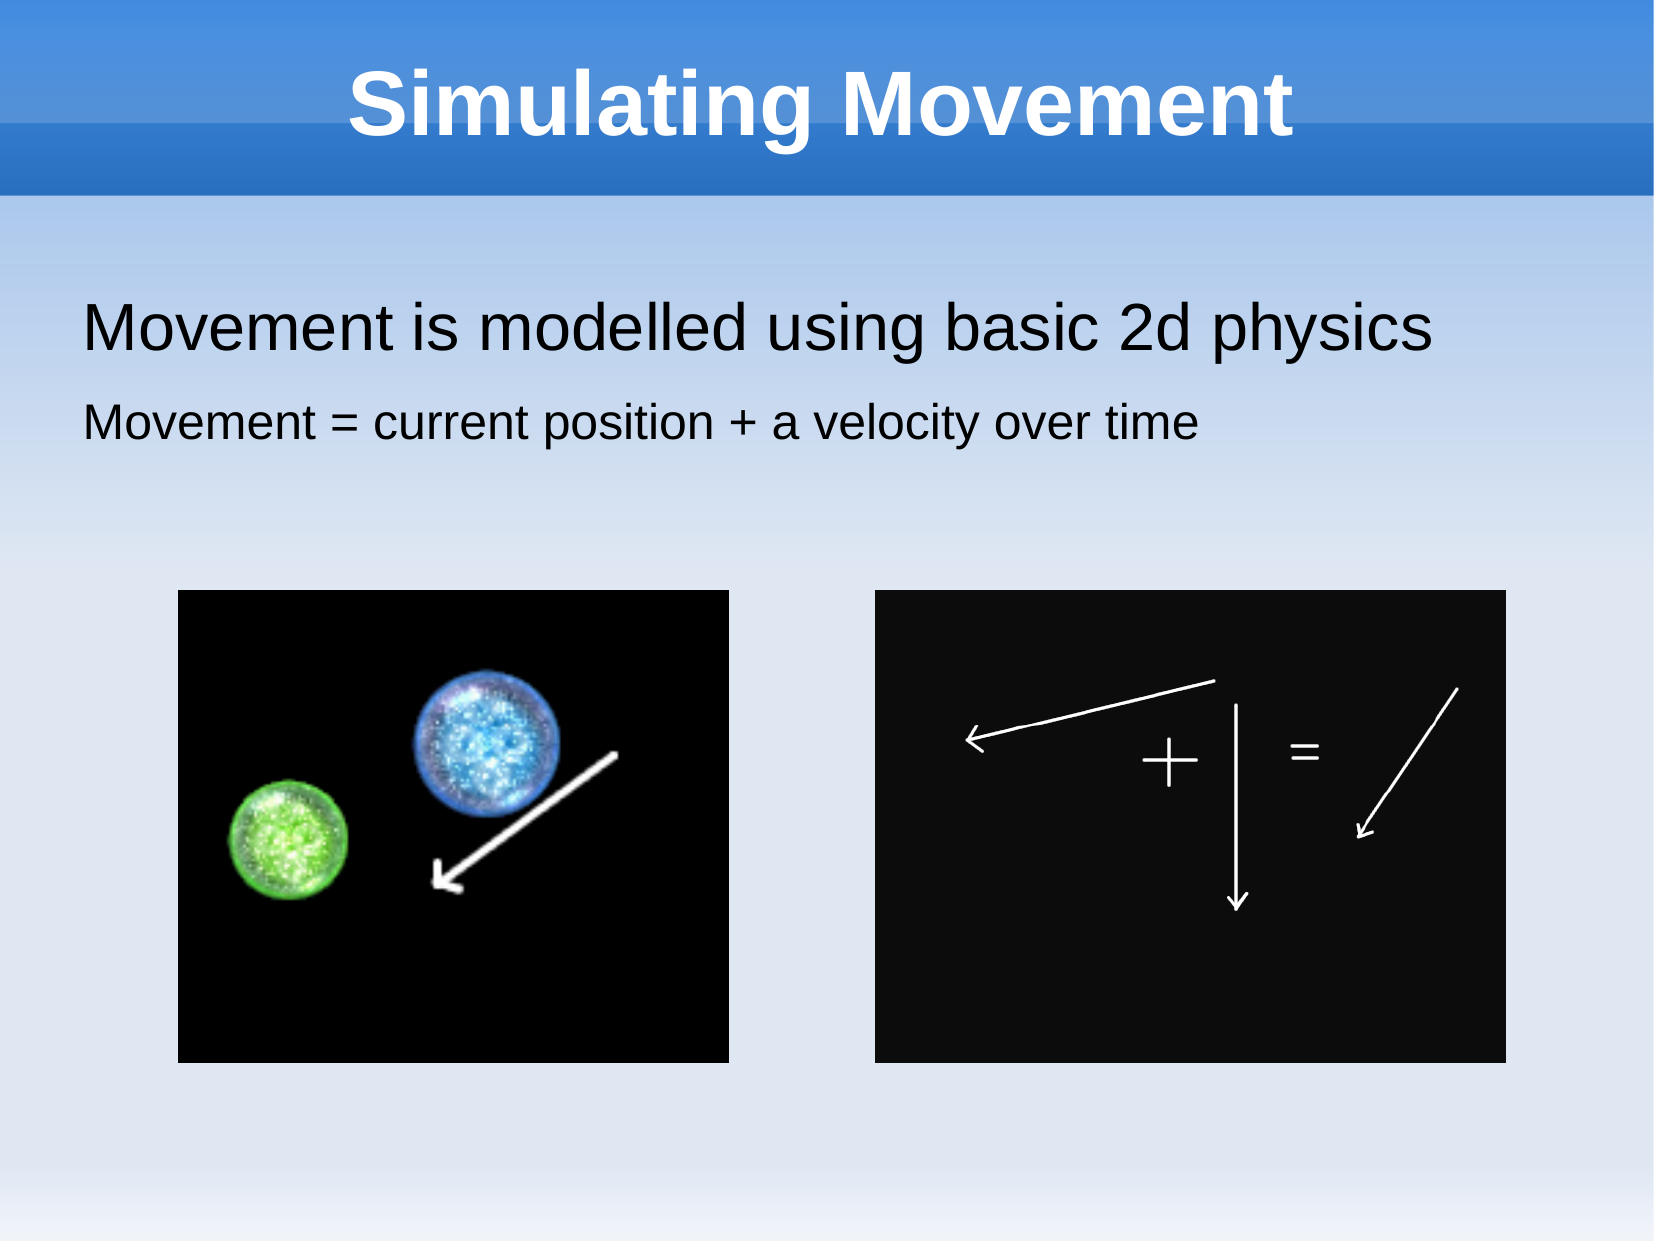

# Simulating Movement
Movement is modelled using basic 2d physics
Movement = current position + a velocity over time